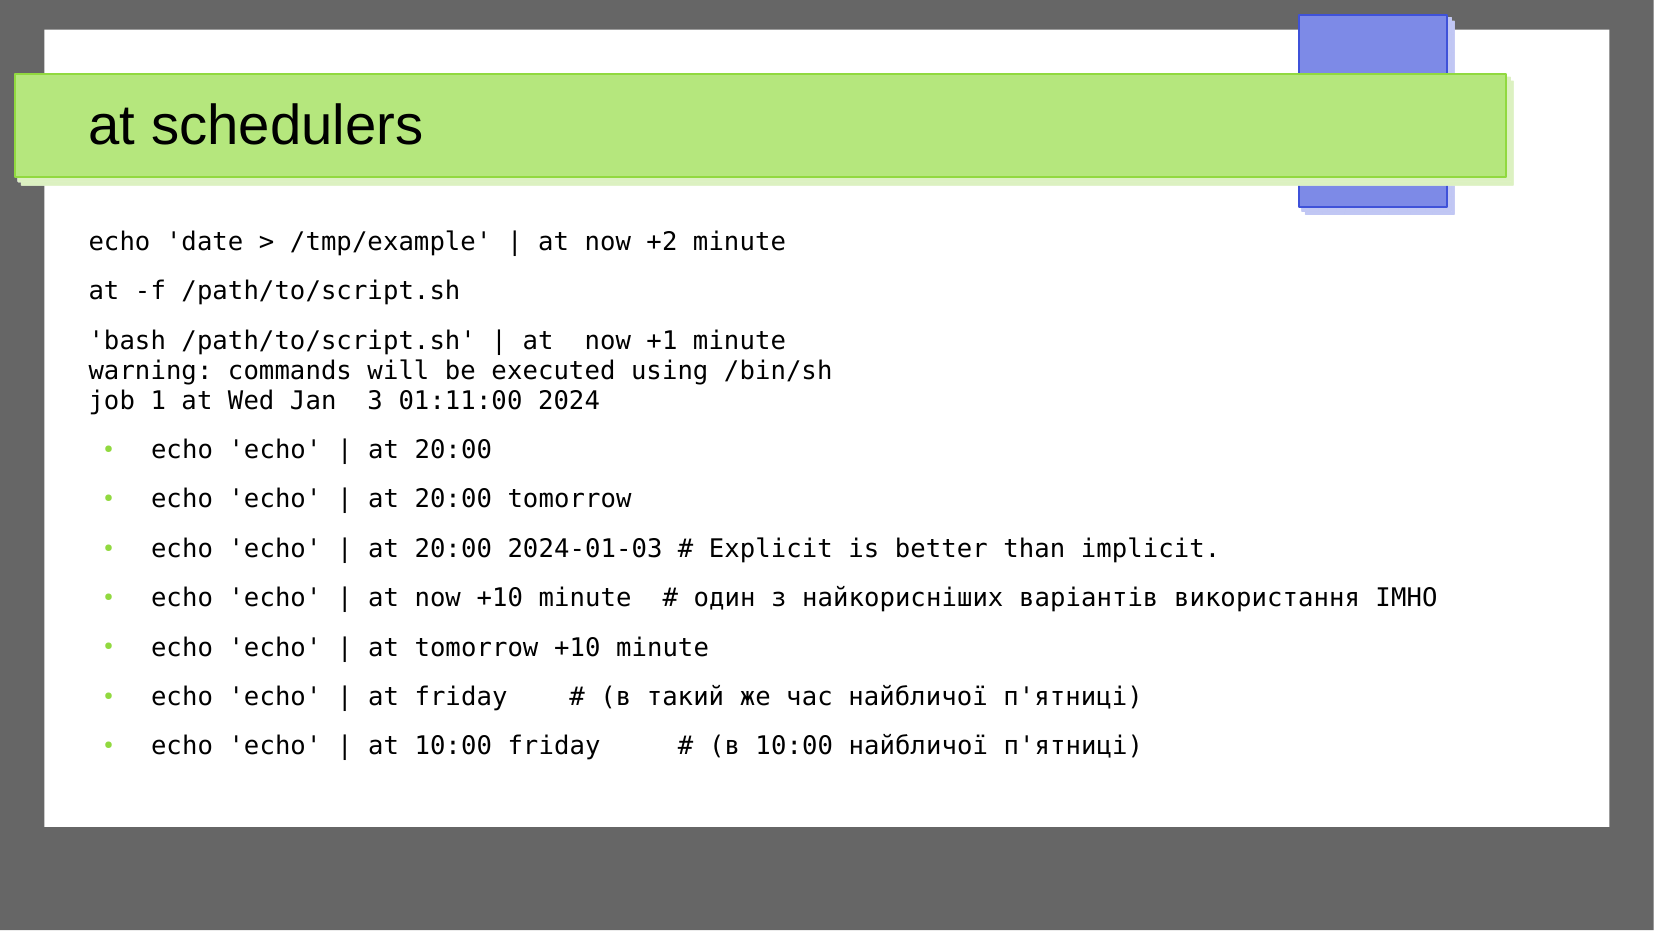

# at schedulers
echo 'date > /tmp/example' | at now +2 minute
at -f /path/to/script.sh
'bash /path/to/script.sh' | at now +1 minute
warning: commands will be executed using /bin/sh
job 1 at Wed Jan 3 01:11:00 2024
echo 'echo' | at 20:00
echo 'echo' | at 20:00 tomorrow
echo 'echo' | at 20:00 2024-01-03 # Explicit is better than implicit.
echo 'echo' | at now +10 minute # один з найкорисніших варіантів використання IMHO
echo 'echo' | at tomorrow +10 minute
echo 'echo' | at friday # (в такий же час найбличої п'ятниці)
echo 'echo' | at 10:00 friday # (в 10:00 найбличої п'ятниці)